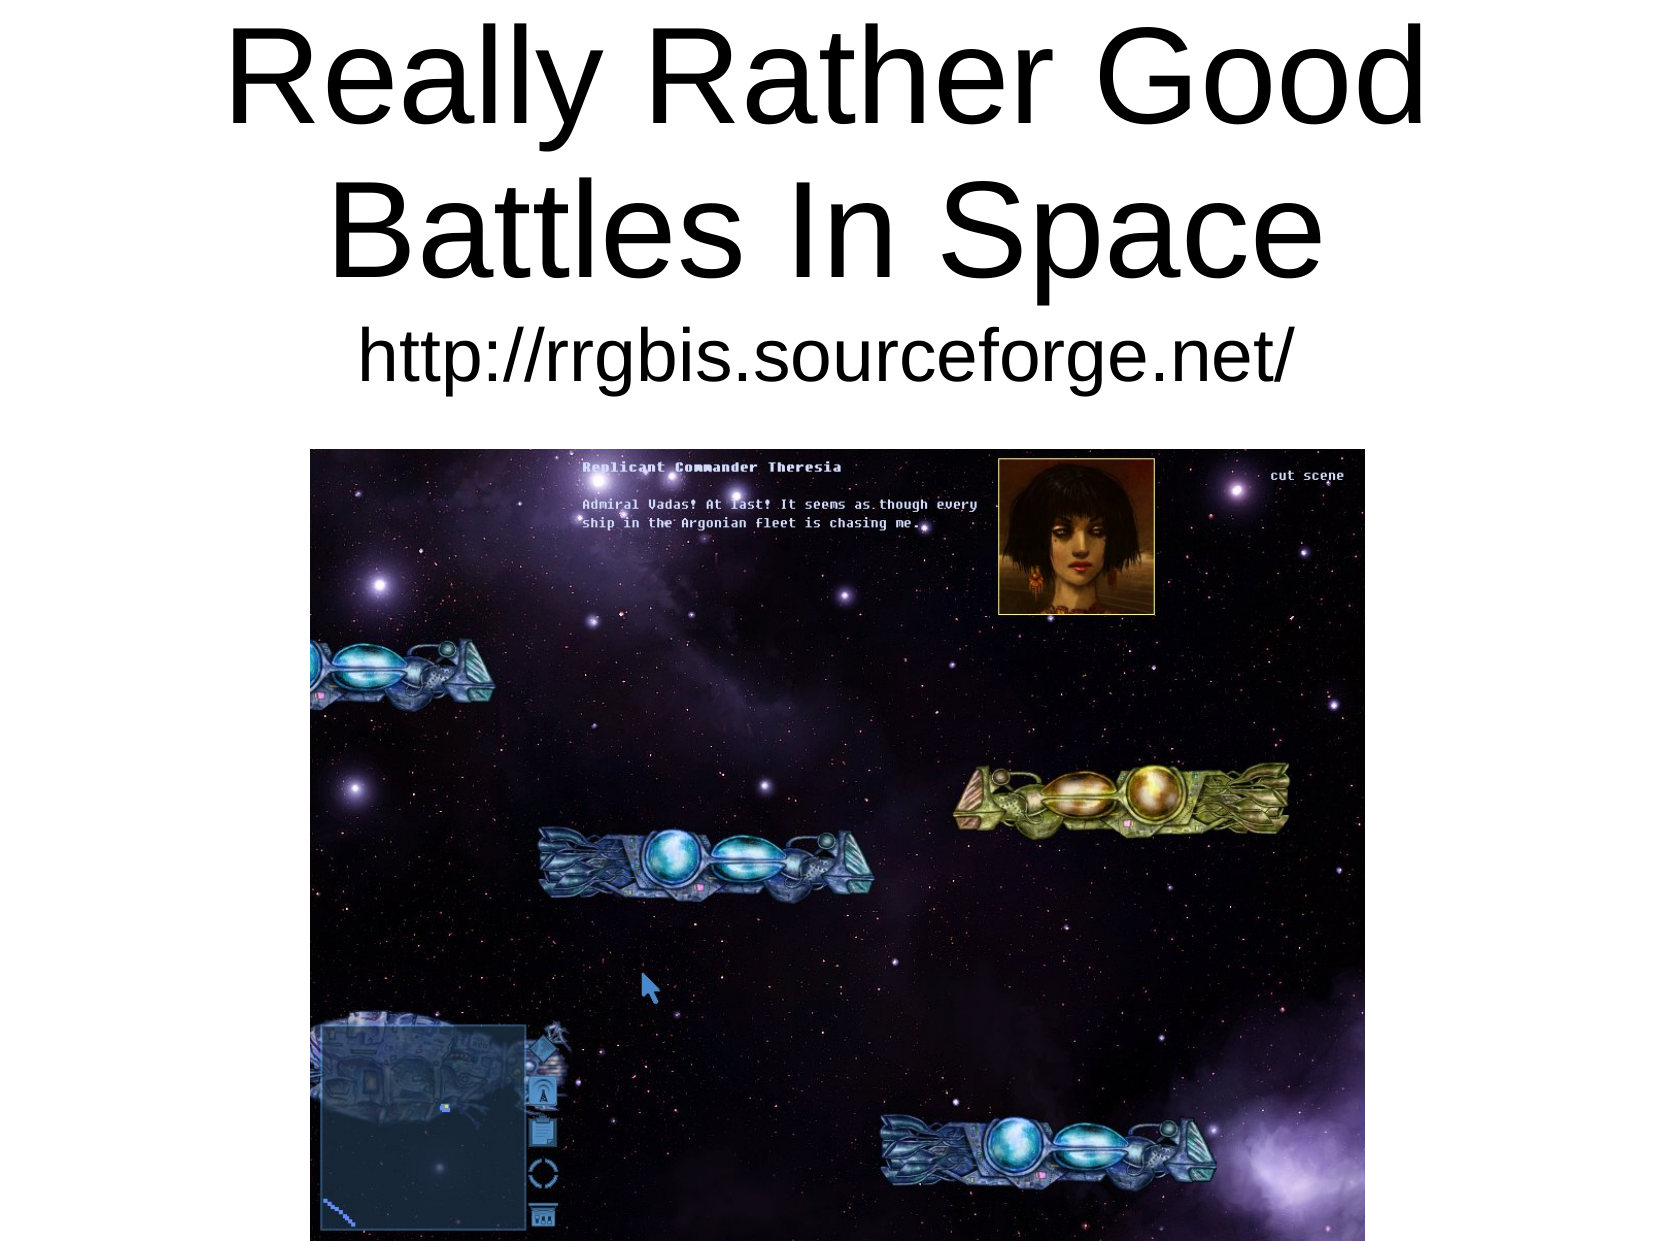

# Really Rather Good Battles In Space
http://rrgbis.sourceforge.net/